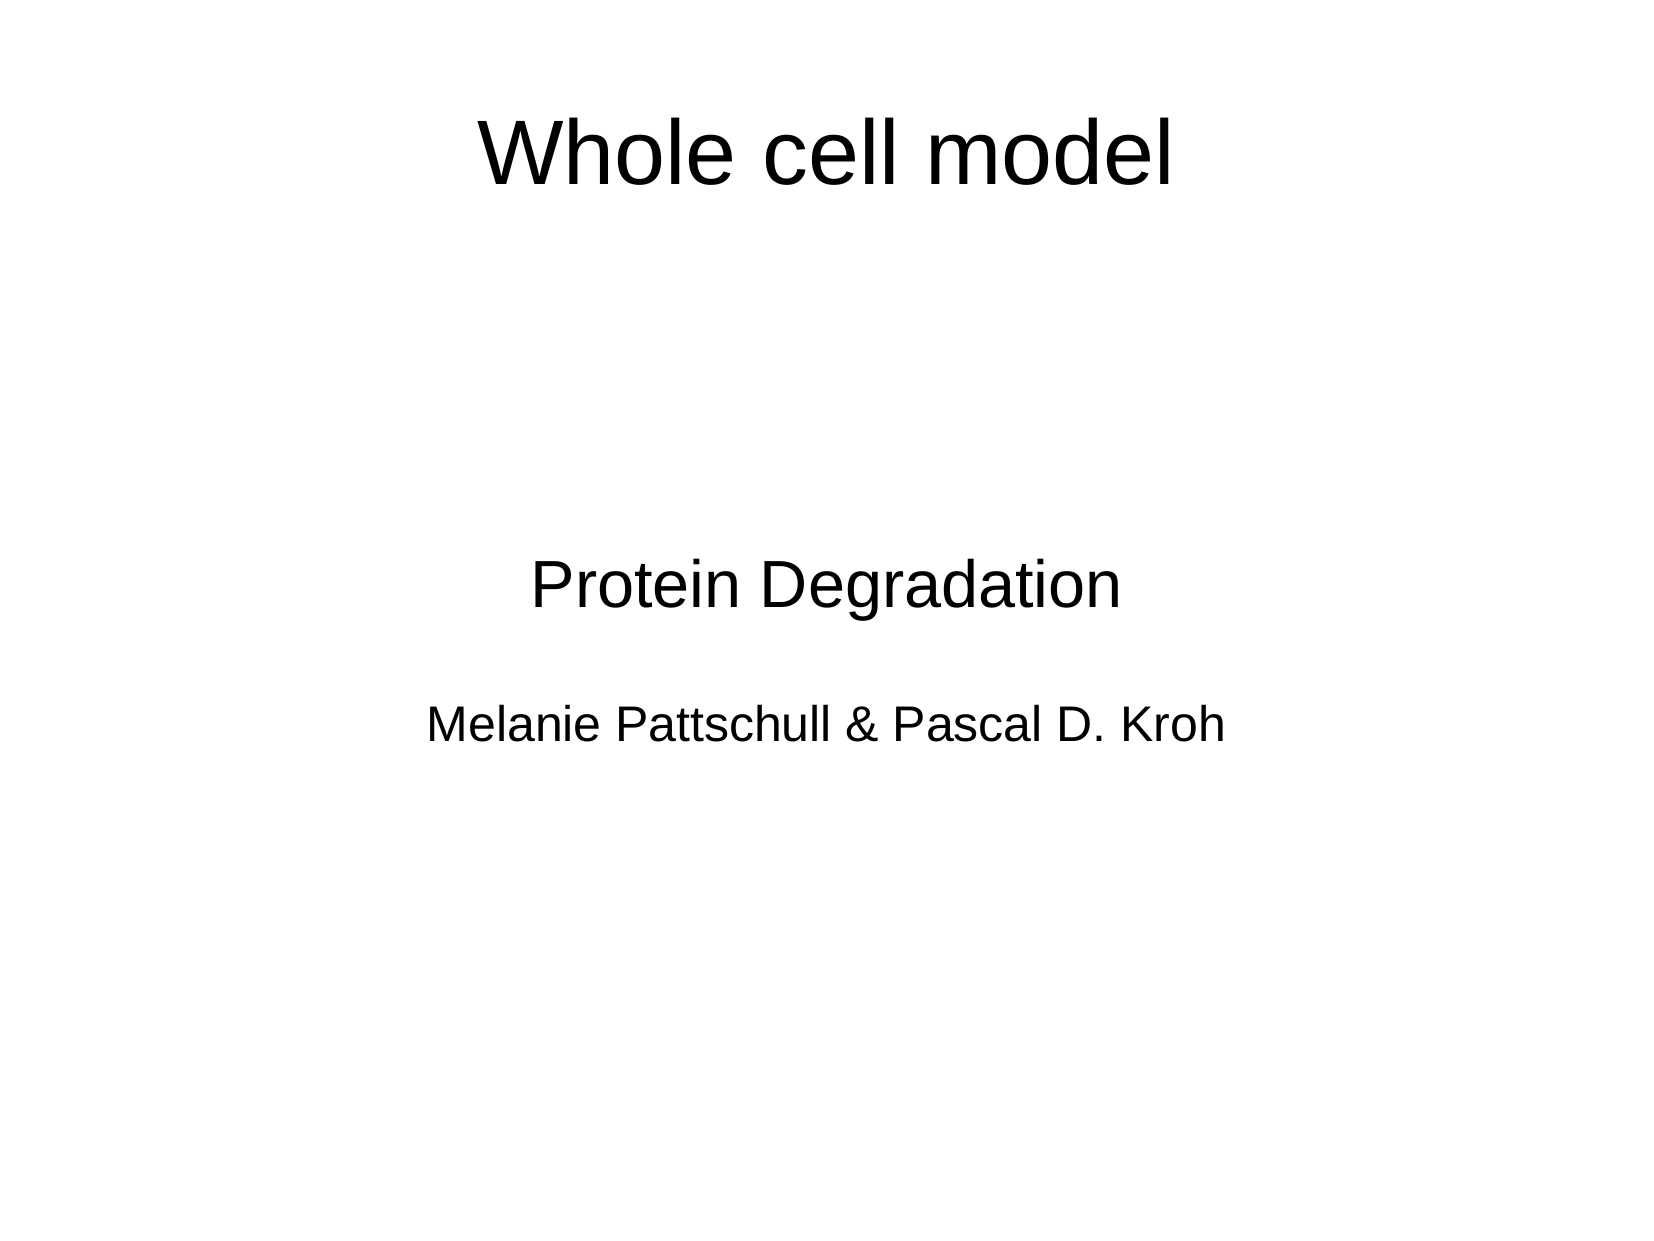

# Whole cell model
Protein Degradation
Melanie Pattschull & Pascal D. Kroh